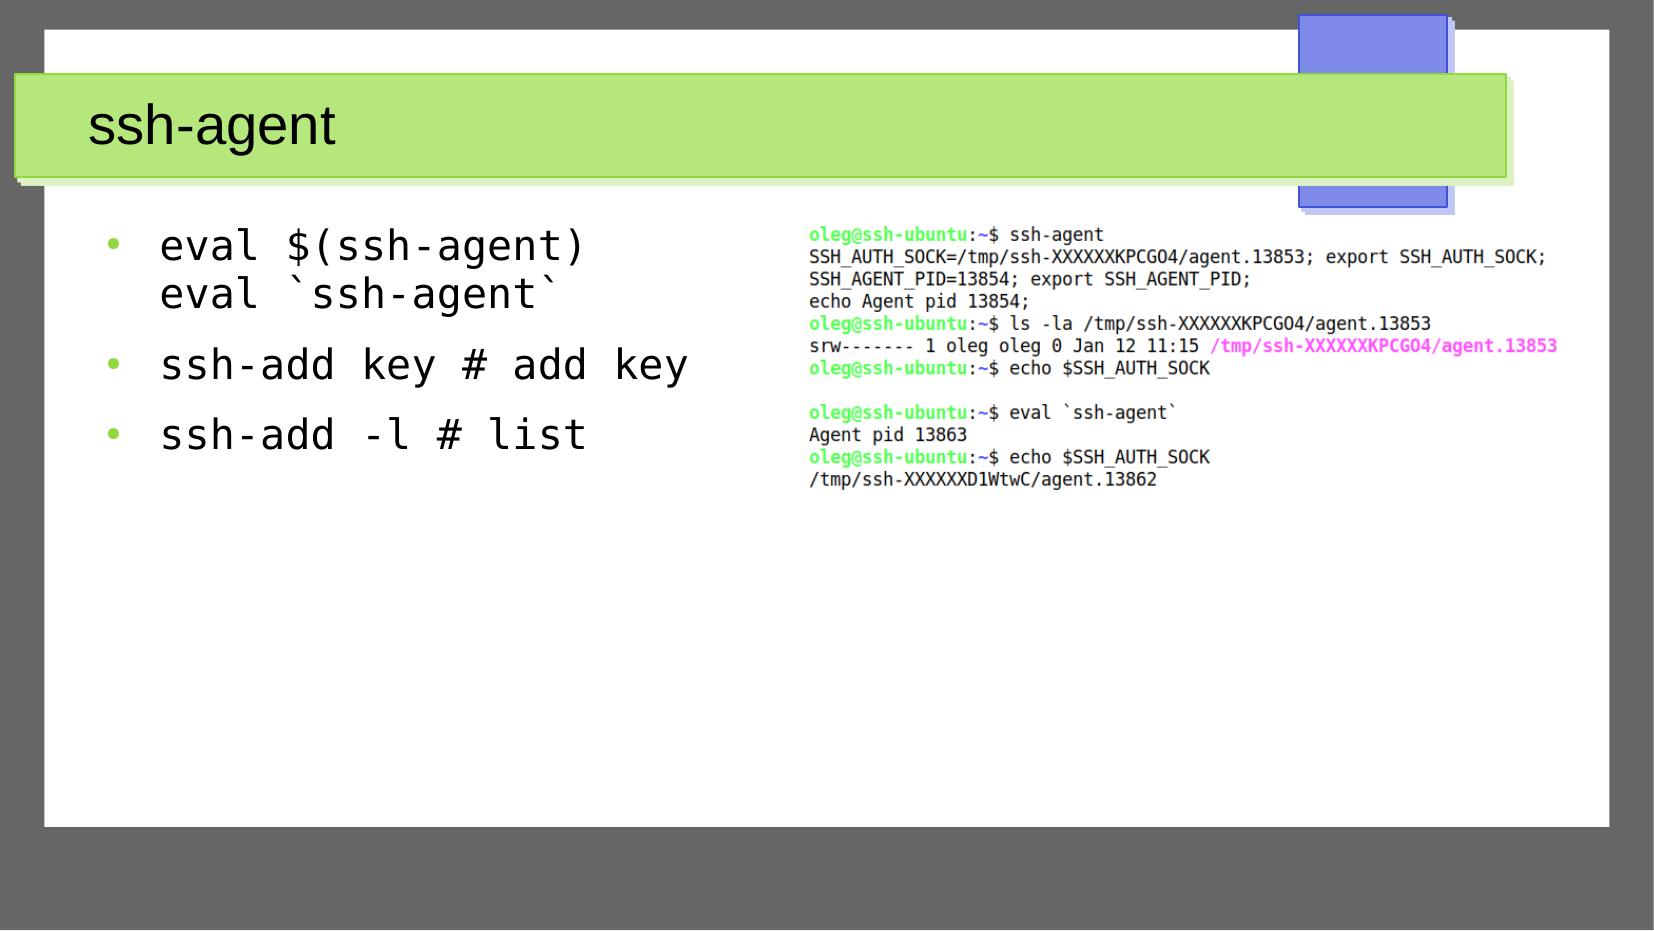

# ssh-agent
eval $(ssh-agent)
eval `ssh-agent`
ssh-add key # add key
ssh-add -l # list